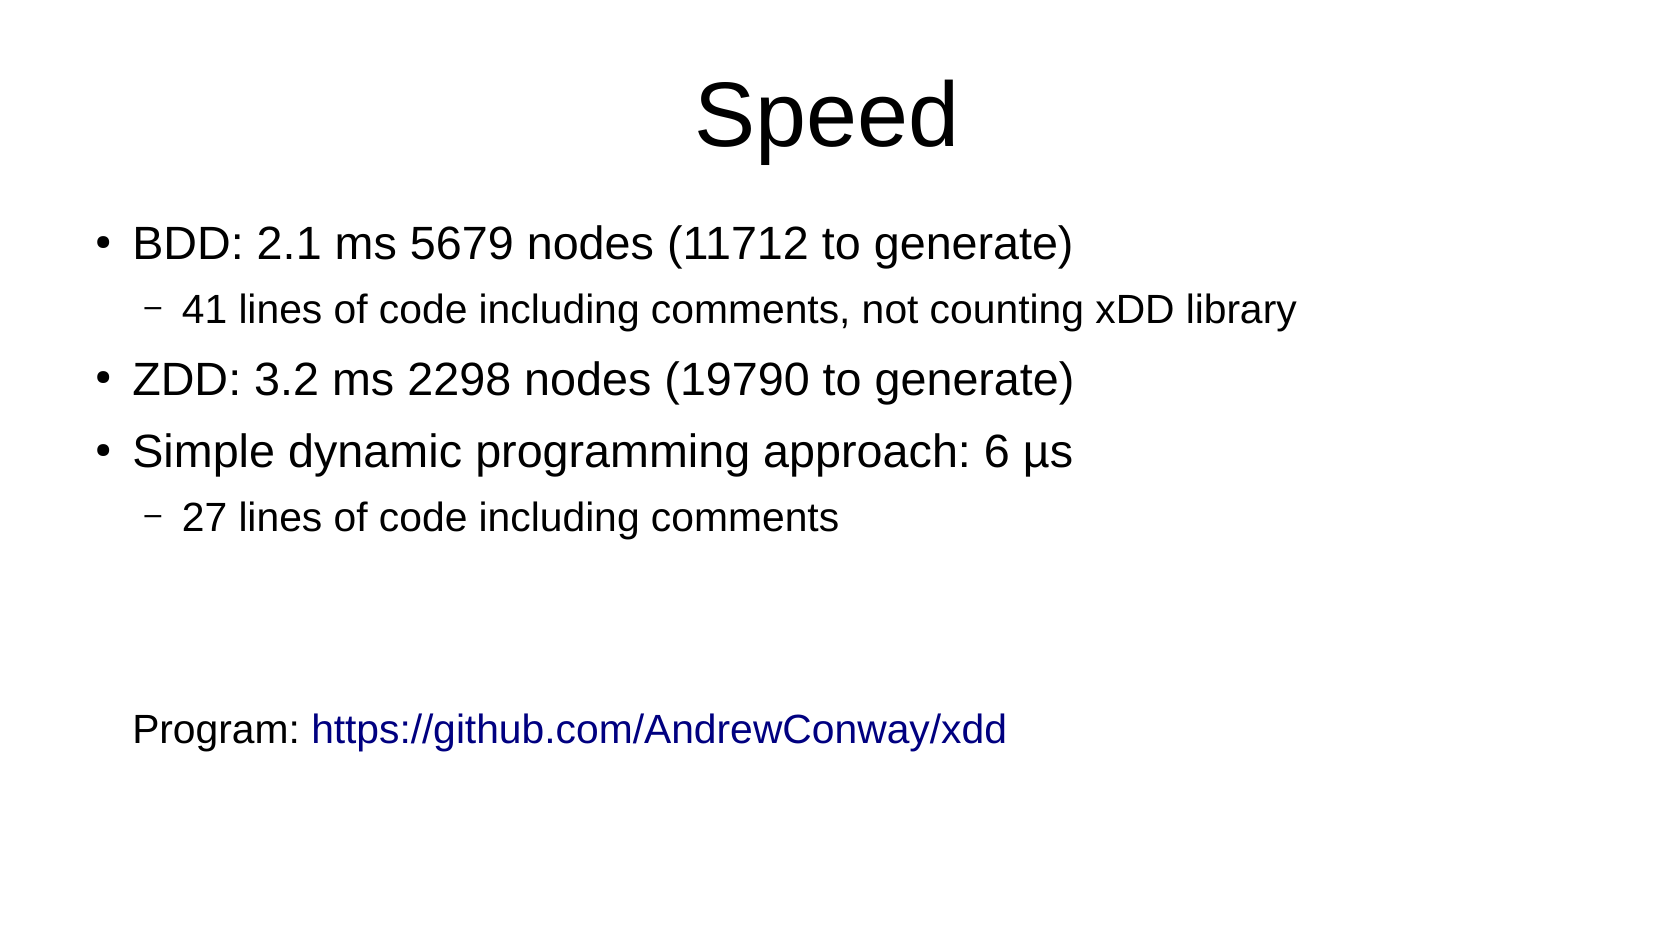

# Speed
BDD: 2.1 ms 5679 nodes (11712 to generate)
41 lines of code including comments, not counting xDD library
ZDD: 3.2 ms 2298 nodes (19790 to generate)
Simple dynamic programming approach: 6 µs
27 lines of code including comments
Program: https://github.com/AndrewConway/xdd